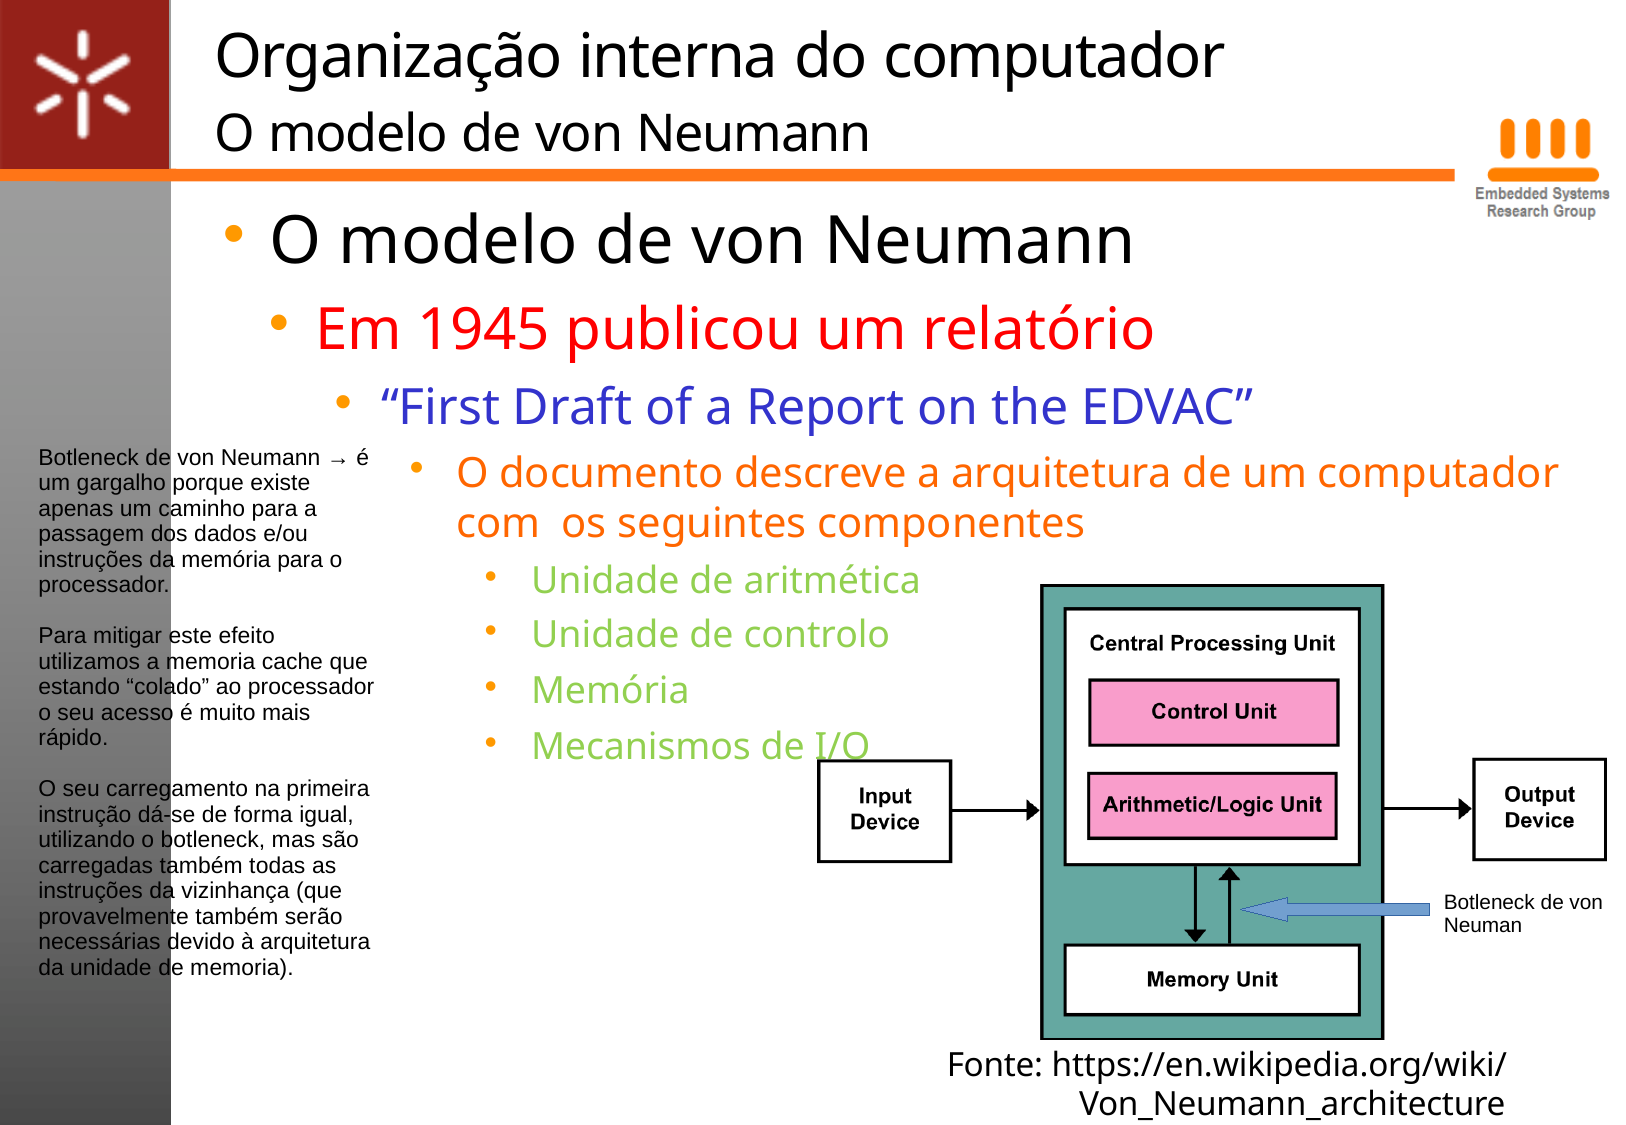

# Organização interna do computador O modelo de von Neumann
O modelo de von Neumann
Em 1945 publicou um relatório
“First Draft of a Report on the EDVAC”
O documento descreve a arquitetura de um computador com os seguintes componentes
Unidade de aritmética
Unidade de controlo
Memória
Mecanismos de I/O
Botleneck de von Neumann → é um gargalho porque existe apenas um caminho para a passagem dos dados e/ou instruções da memória para o processador.
Para mitigar este efeito utilizamos a memoria cache que estando “colado” ao processador o seu acesso é muito mais rápido.
O seu carregamento na primeira instrução dá-se de forma igual, utilizando o botleneck, mas são carregadas também todas as instruções da vizinhança (que provavelmente também serão necessárias devido à arquitetura da unidade de memoria).
Botleneck de von Neuman
Fonte: https://en.wikipedia.org/wiki/ Von_Neumann_architecture